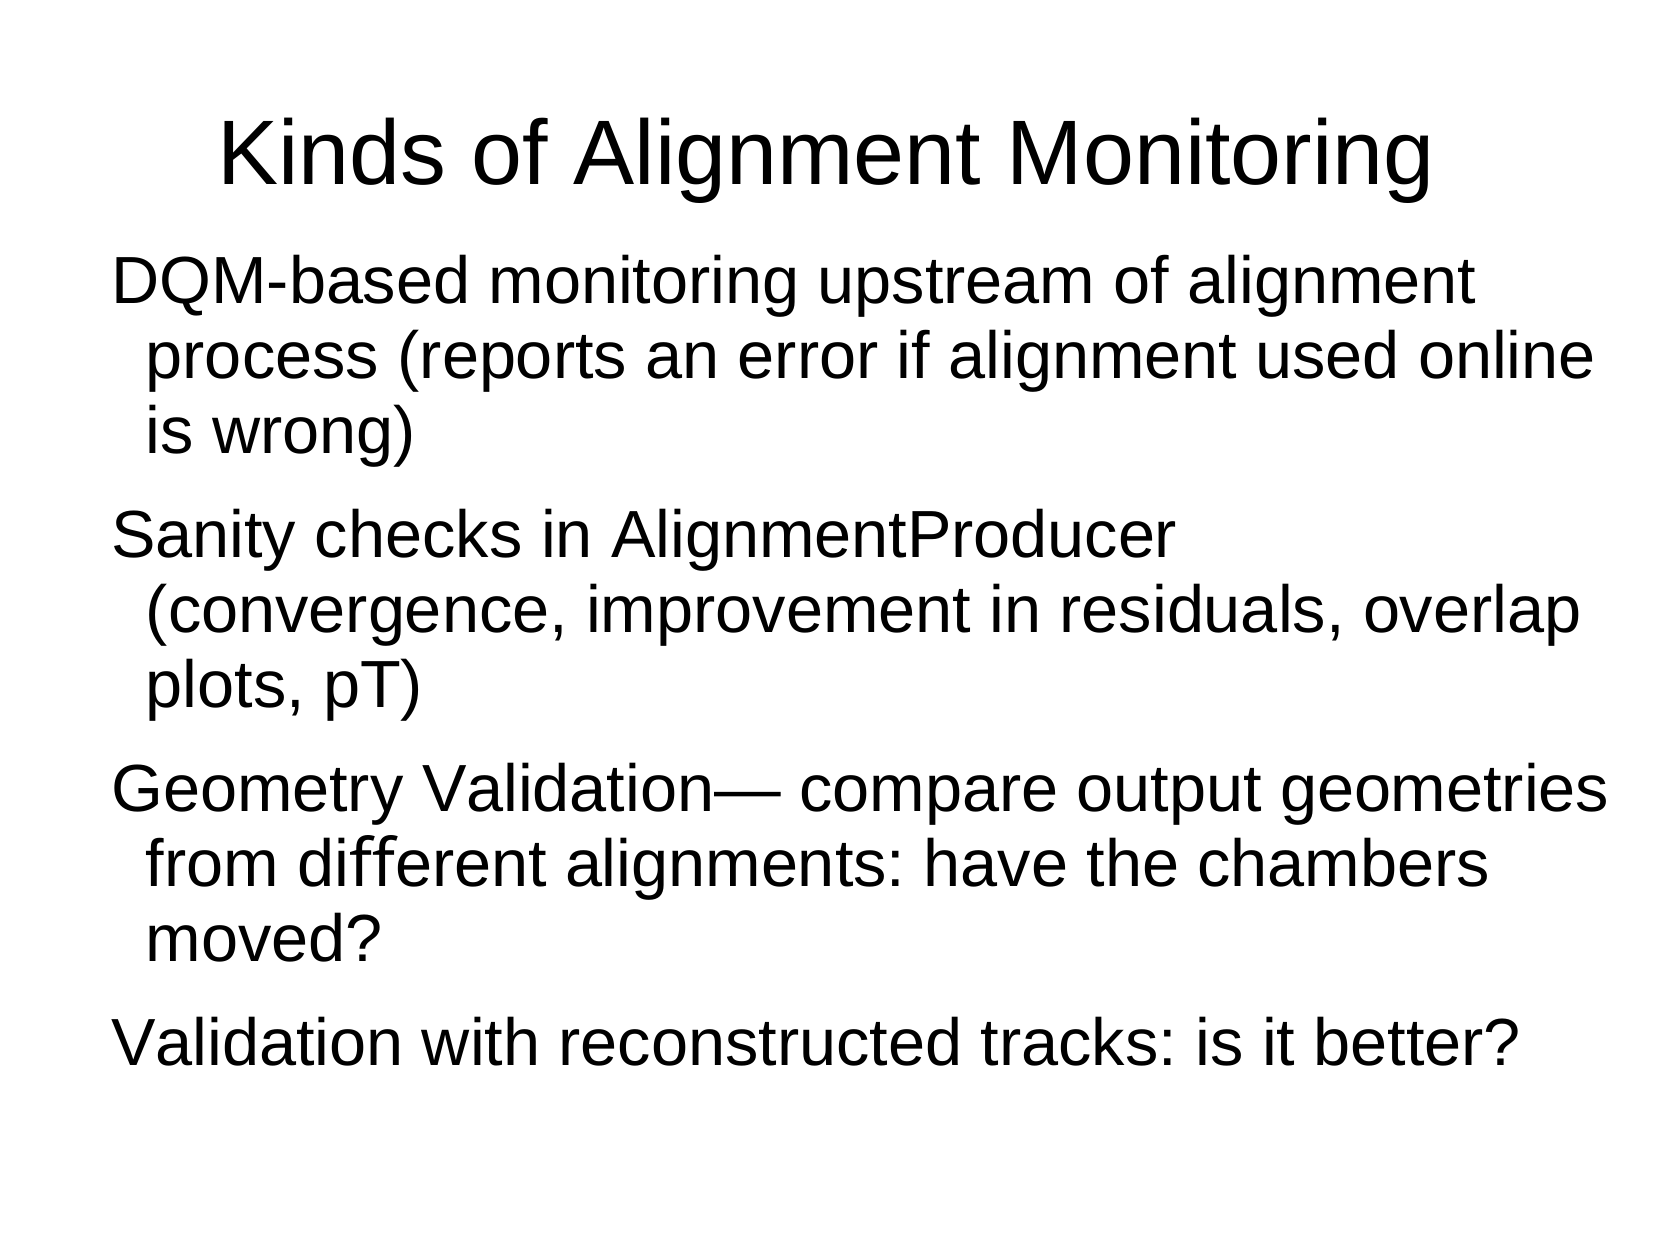

# Kinds of Alignment Monitoring
 DQM-based monitoring upstream of alignment process (reports an error if alignment used online is wrong)
 Sanity checks in AlignmentProducer (convergence, improvement in residuals, overlap plots, pT)
 Geometry Validation— compare output geometries from diﬀerent alignments: have the chambers moved?
 Validation with reconstructed tracks: is it better?